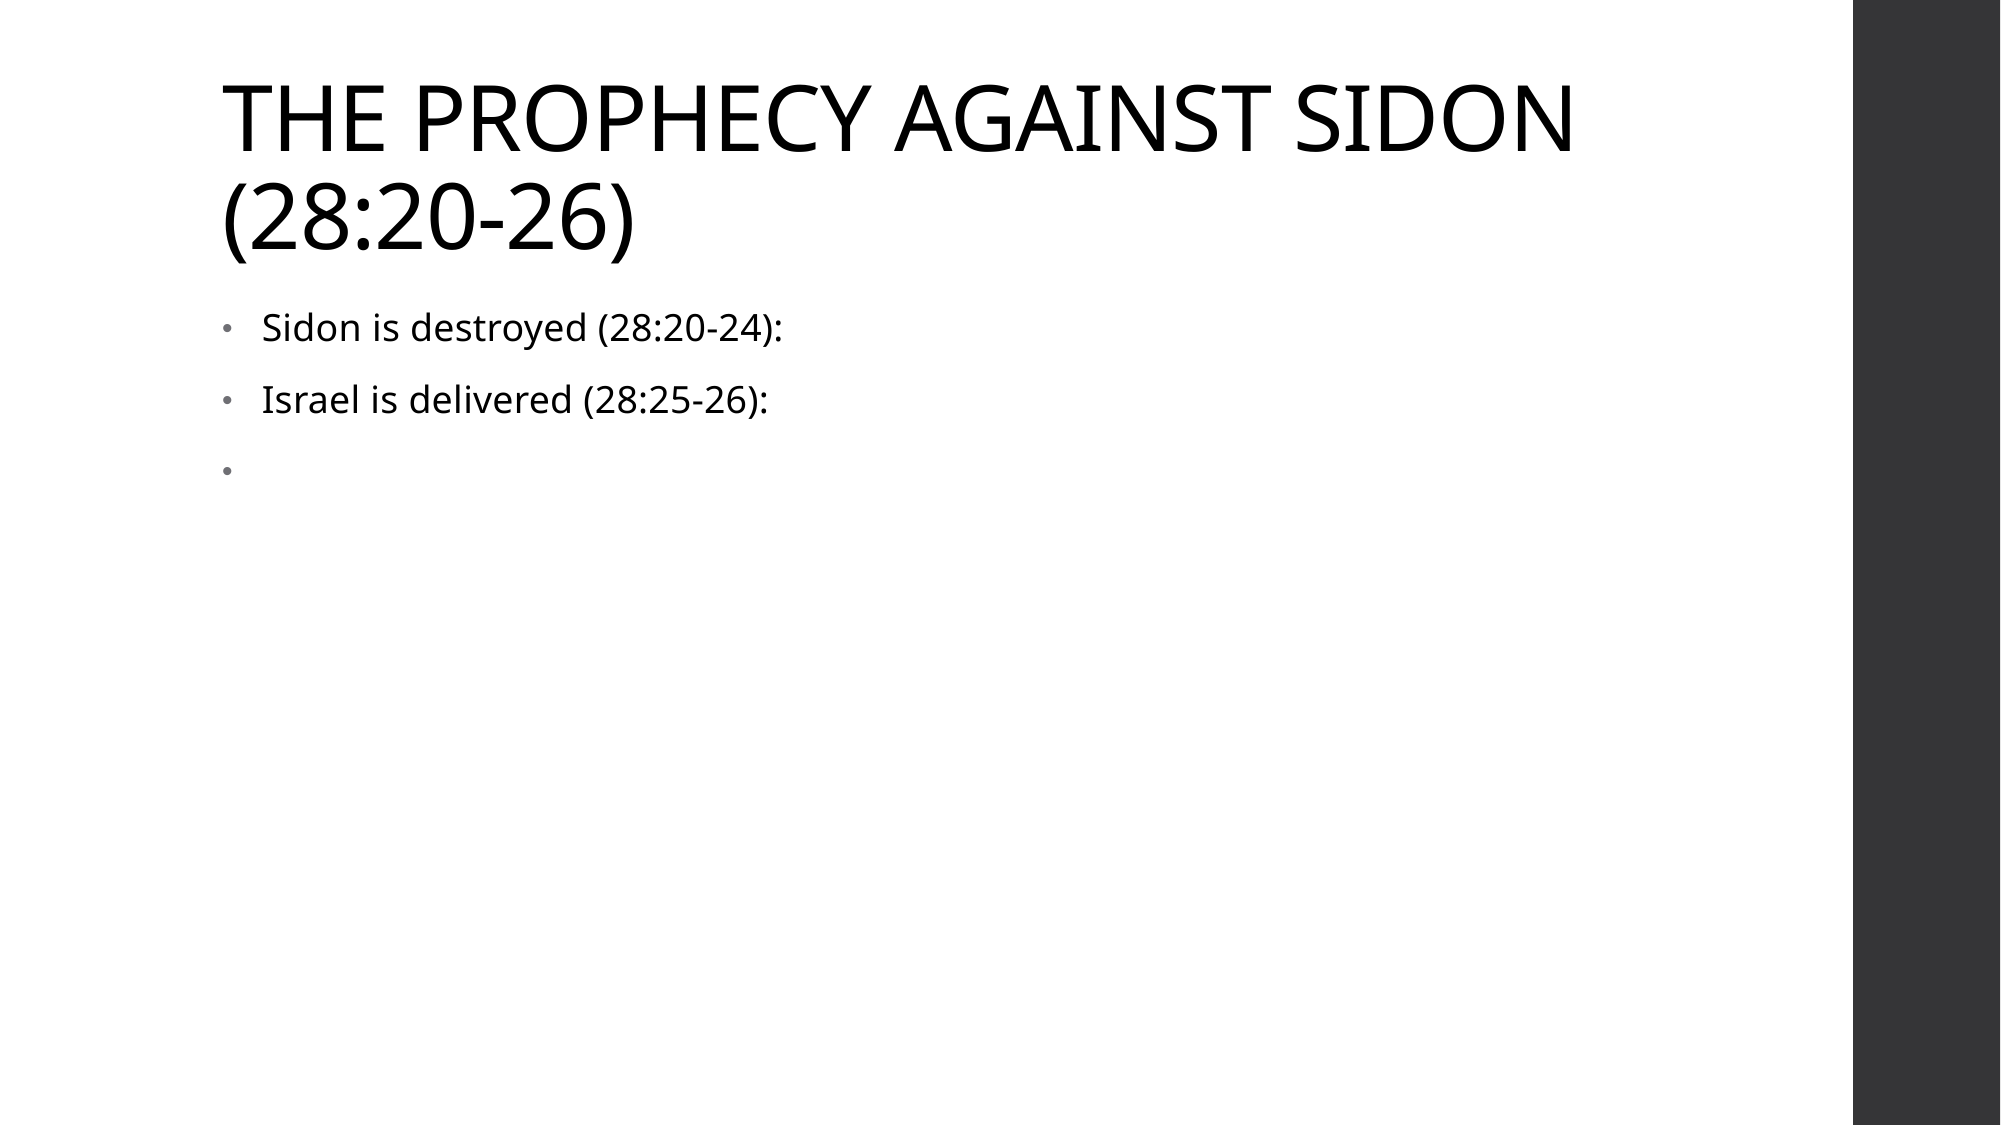

# THE PROPHECY AGAINST SIDON (28:20-26)
 Sidon is destroyed (28:20-24):
 Israel is delivered (28:25-26):